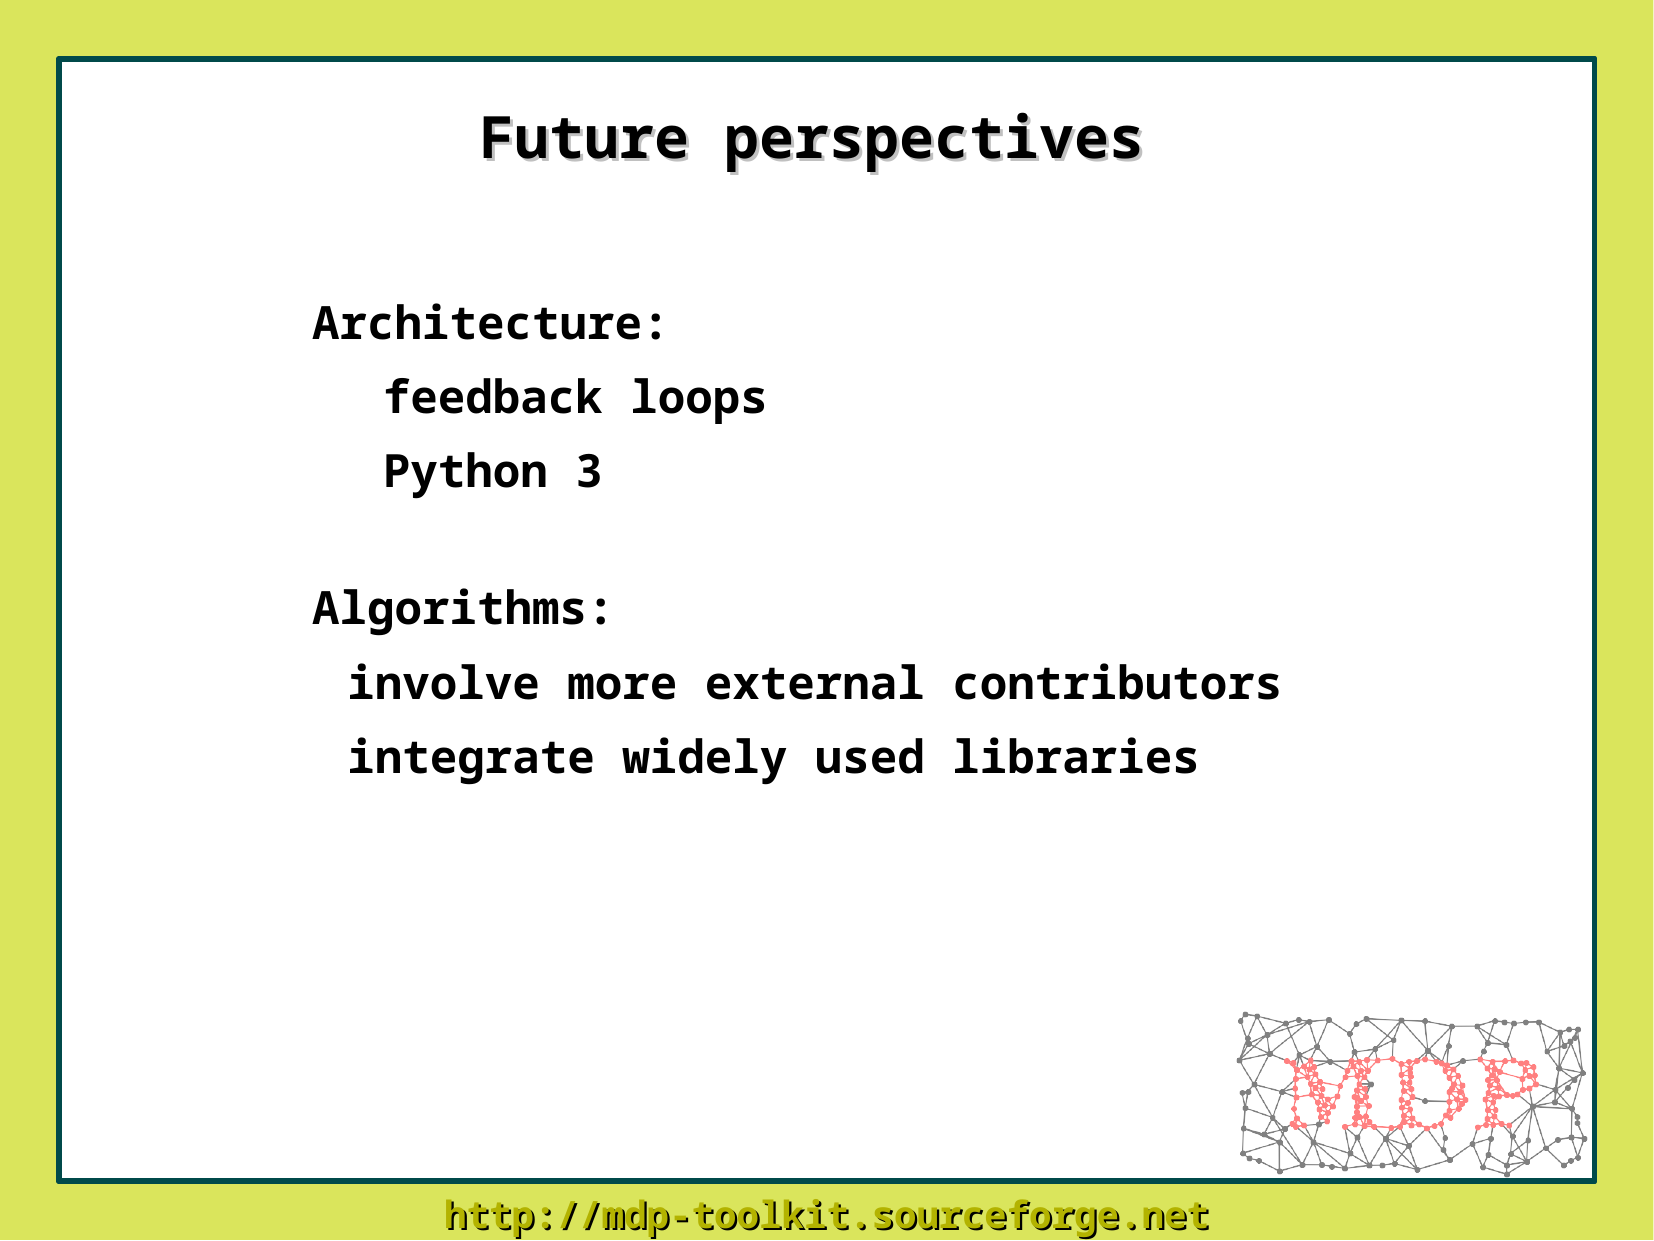

Future perspectives
Architecture:
feedback loops
Python 3
Algorithms:
involve more external contributors
integrate widely used libraries